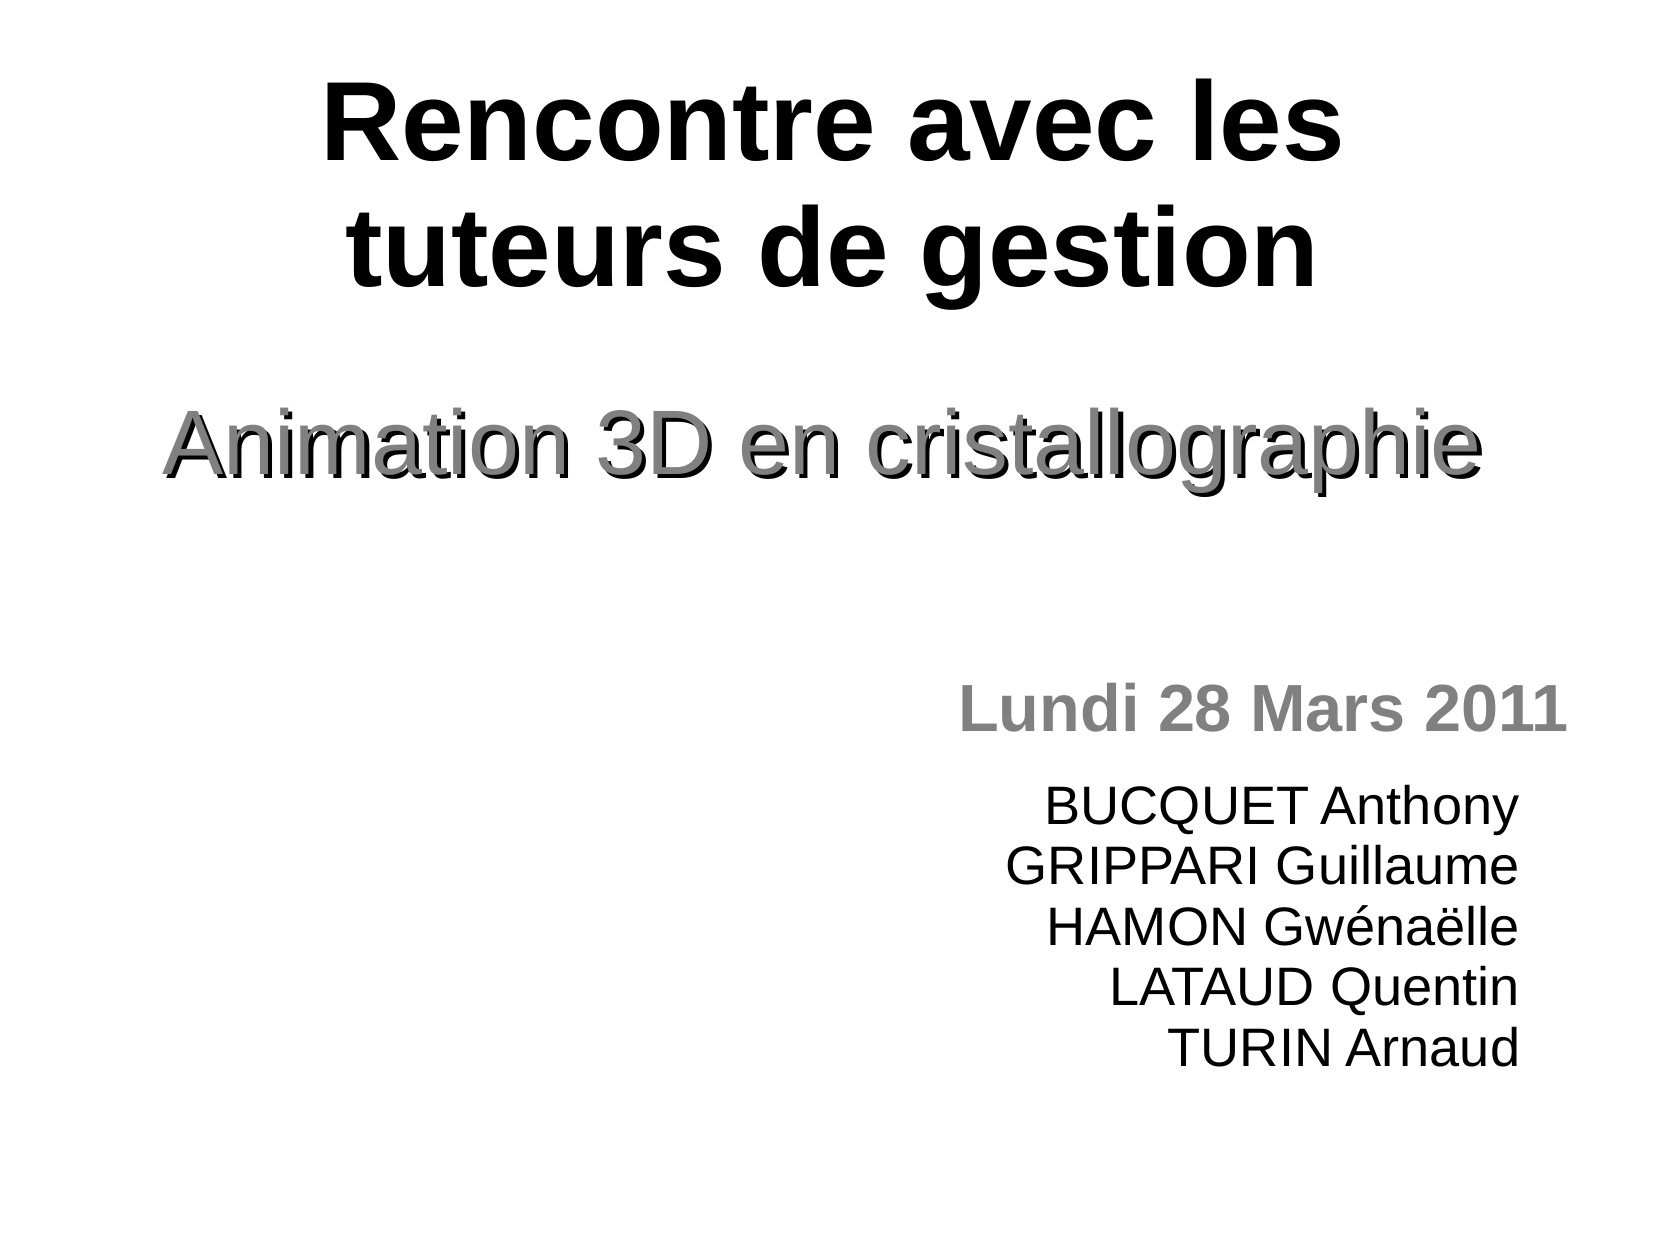

# Rencontre avec les tuteurs de gestion
Animation 3D en cristallographie
Lundi 28 Mars 2011
BUCQUET Anthony
GRIPPARI Guillaume
HAMON Gwénaëlle
LATAUD Quentin
TURIN Arnaud